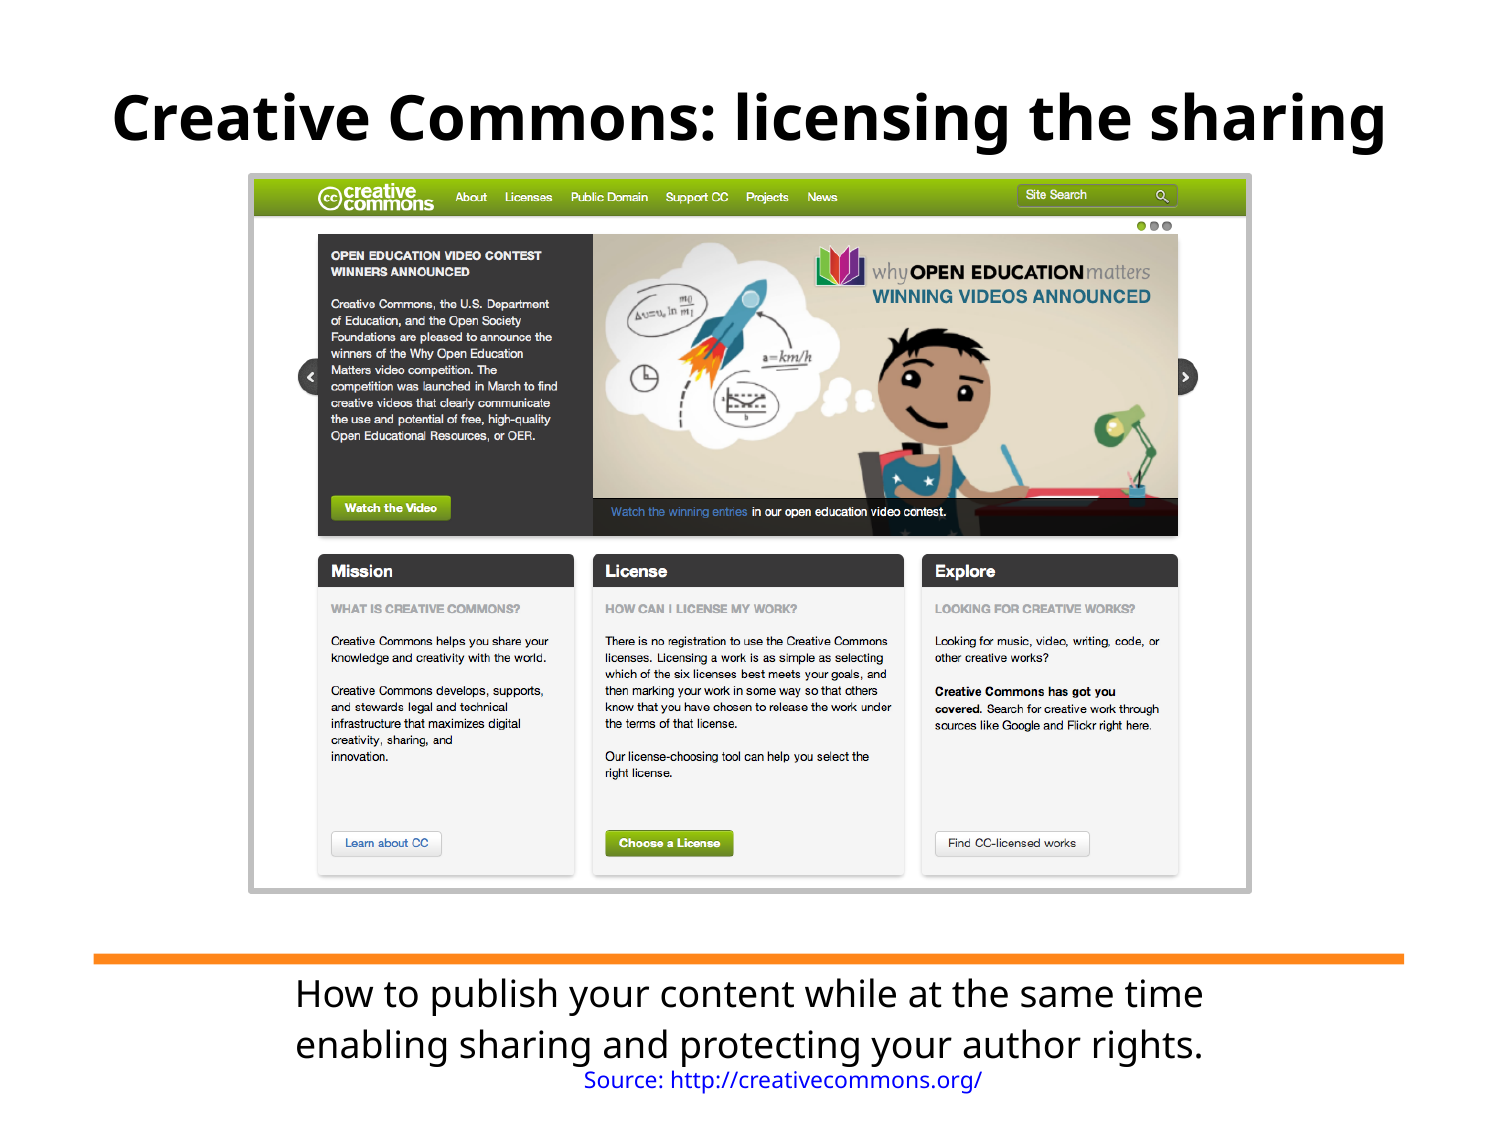

# Creative Commons: licensing the sharing
How to publish your content while at the same time
enabling sharing and protecting your author rights.
Source: http://creativecommons.org/